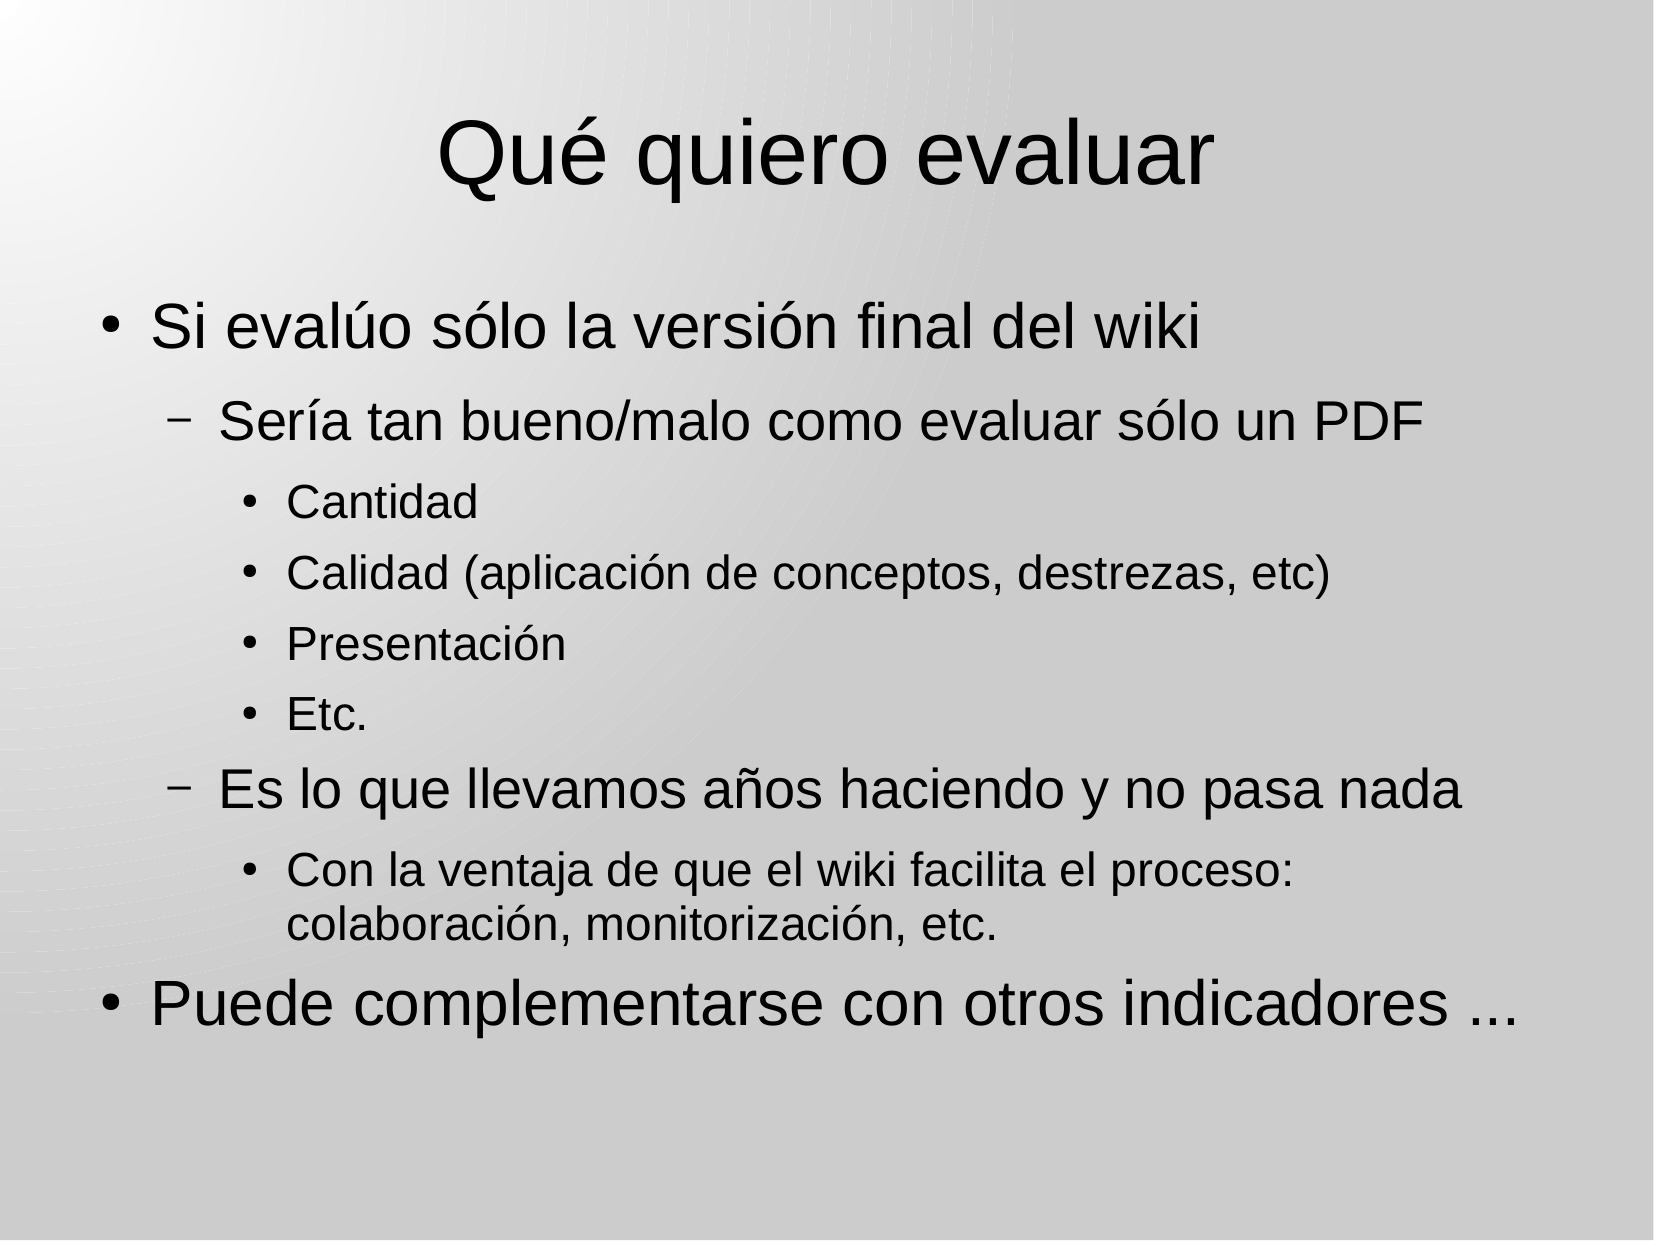

# Qué quiero evaluar
Si evalúo sólo la versión final del wiki
Sería tan bueno/malo como evaluar sólo un PDF
Cantidad
Calidad (aplicación de conceptos, destrezas, etc)
Presentación
Etc.
Es lo que llevamos años haciendo y no pasa nada
Con la ventaja de que el wiki facilita el proceso: colaboración, monitorización, etc.
Puede complementarse con otros indicadores ...